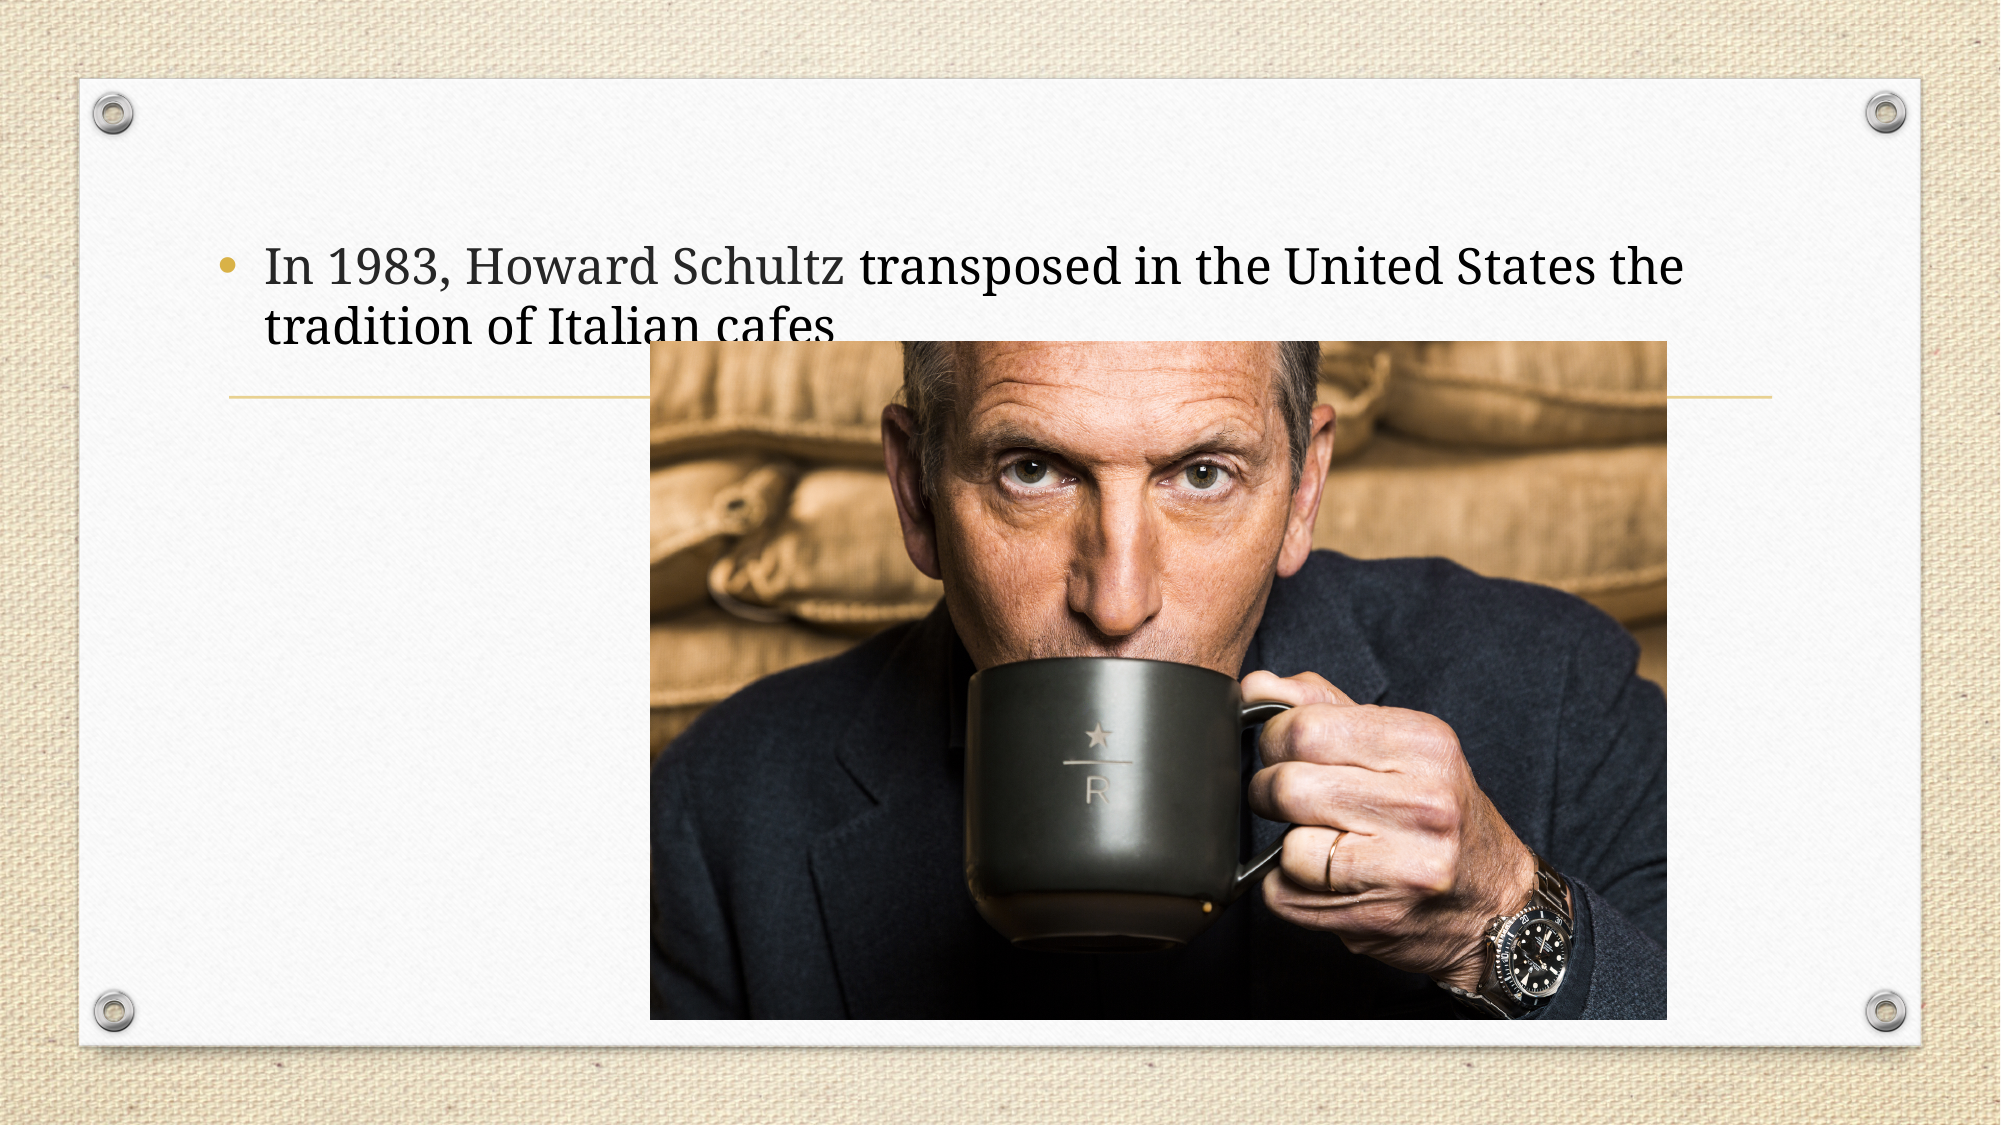

# In 1983, Howard Schultz transposed in the United States the tradition of Italian cafes